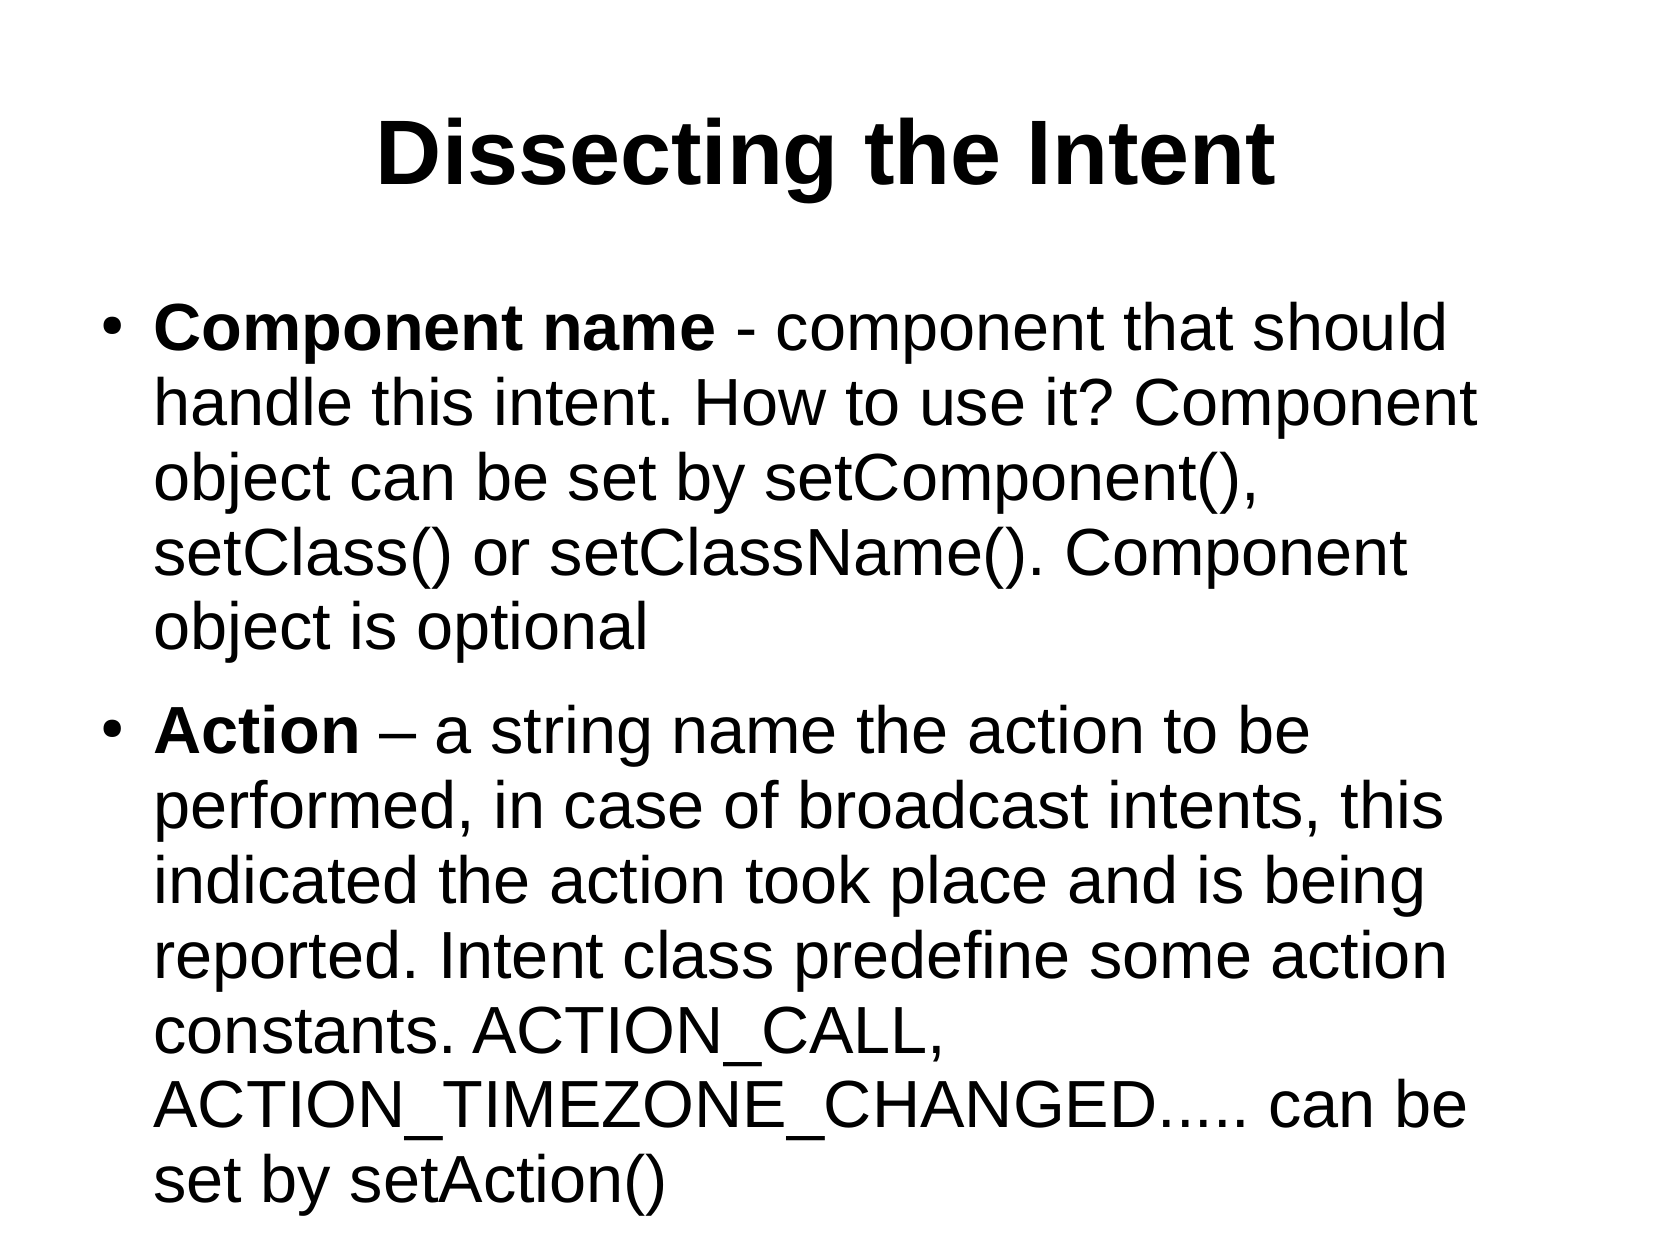

# Dissecting the Intent
Component name - component that should handle this intent. How to use it? Component object can be set by setComponent(), setClass() or setClassName(). Component object is optional
Action – a string name the action to be performed, in case of broadcast intents, this indicated the action took place and is being reported. Intent class predefine some action constants. ACTION_CALL, ACTION_TIMEZONE_CHANGED..... can be set by setAction()